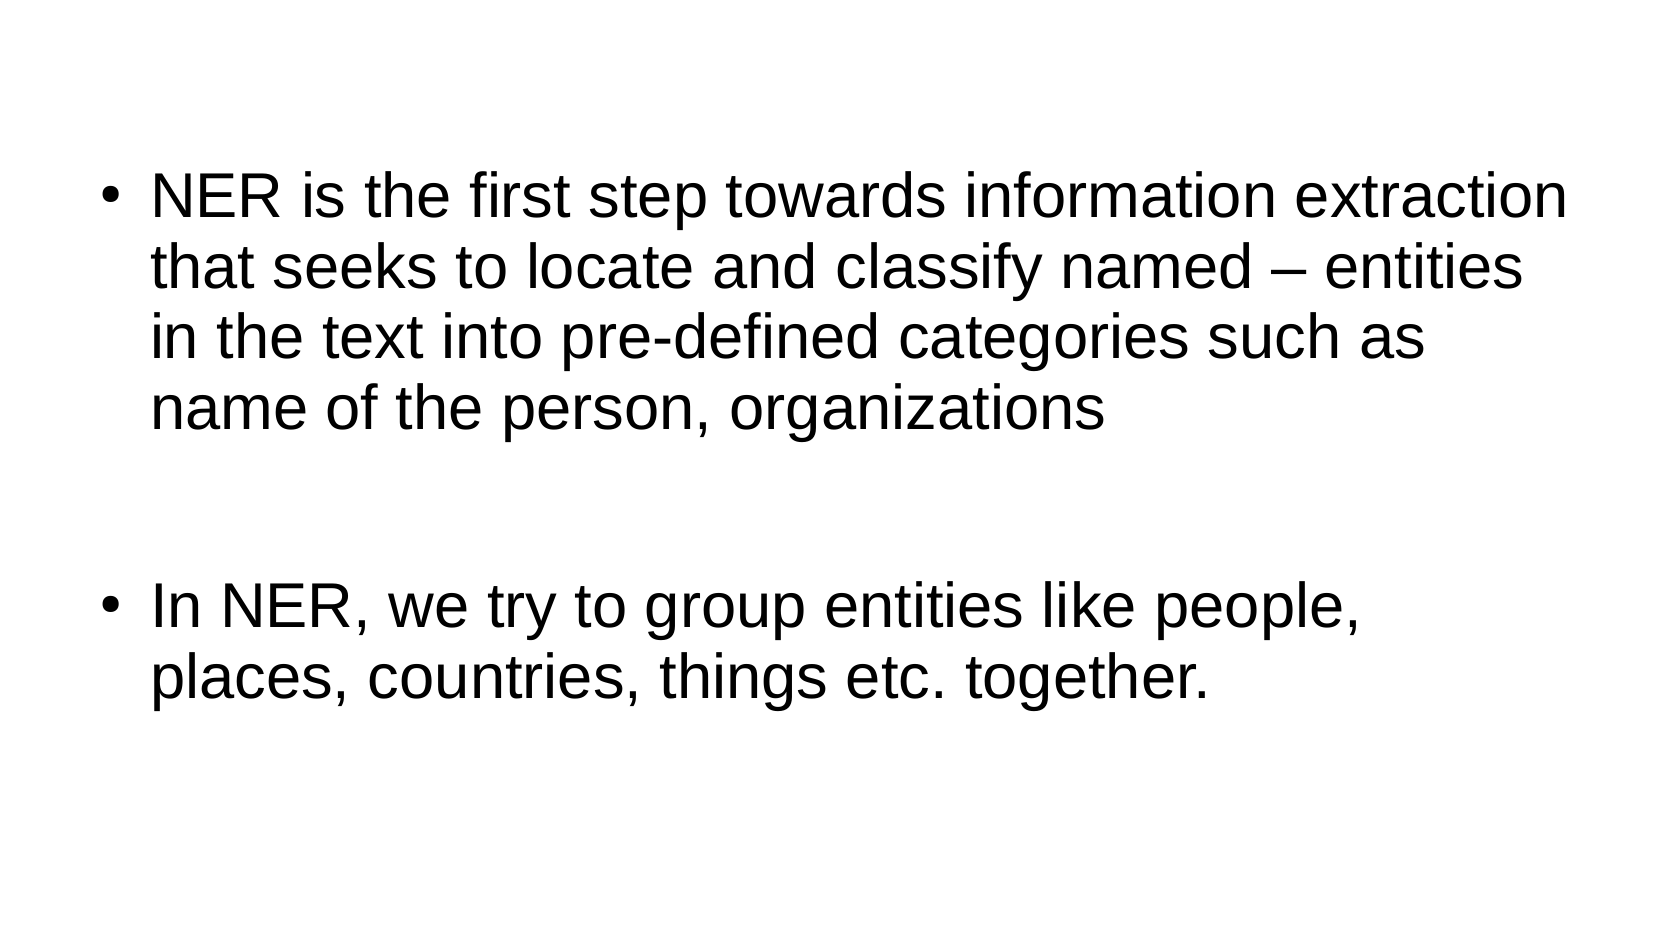

# NER is the first step towards information extraction that seeks to locate and classify named – entities in the text into pre-defined categories such as name of the person, organizations
In NER, we try to group entities like people, places, countries, things etc. together.